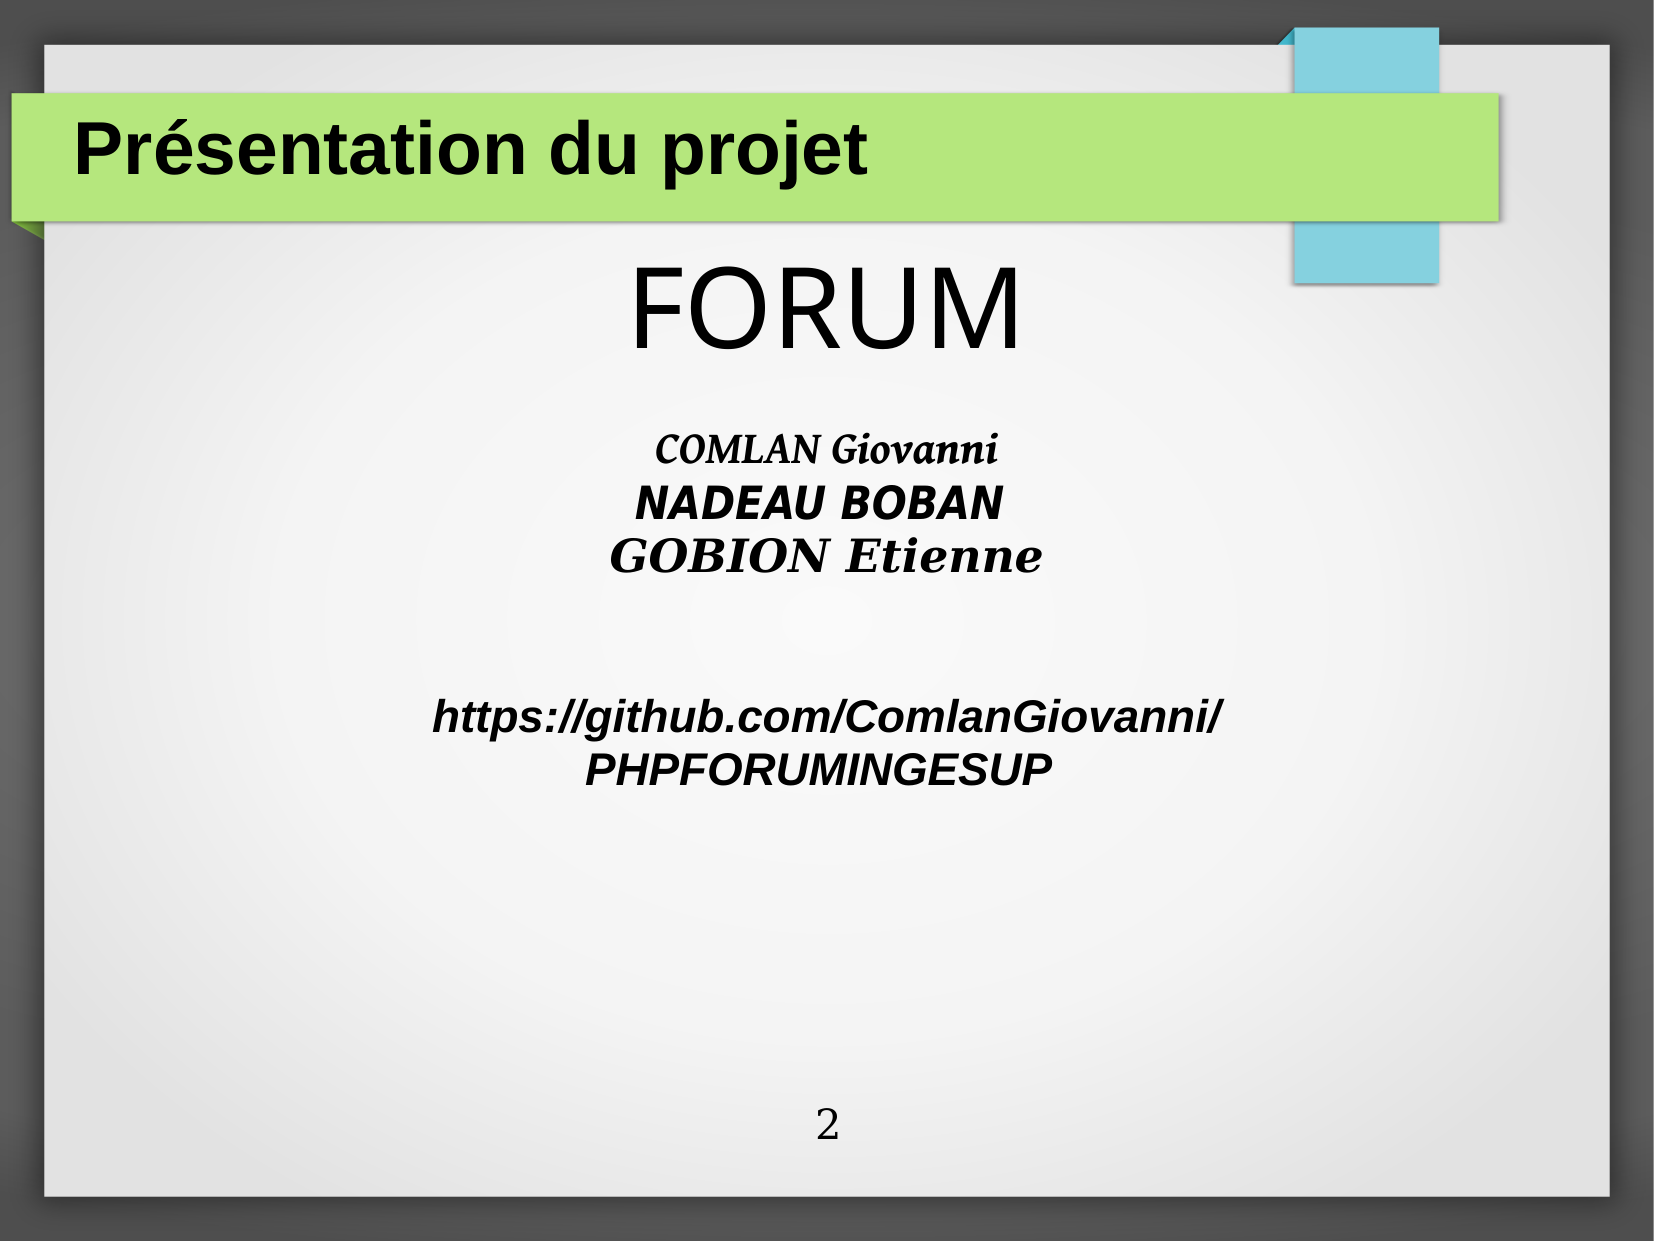

# Présentation du projet
FORUM
COMLAN Giovanni
NADEAU BOBAN
GOBION Etienne
https://github.com/ComlanGiovanni/PHPFORUMINGESUP
				 			2